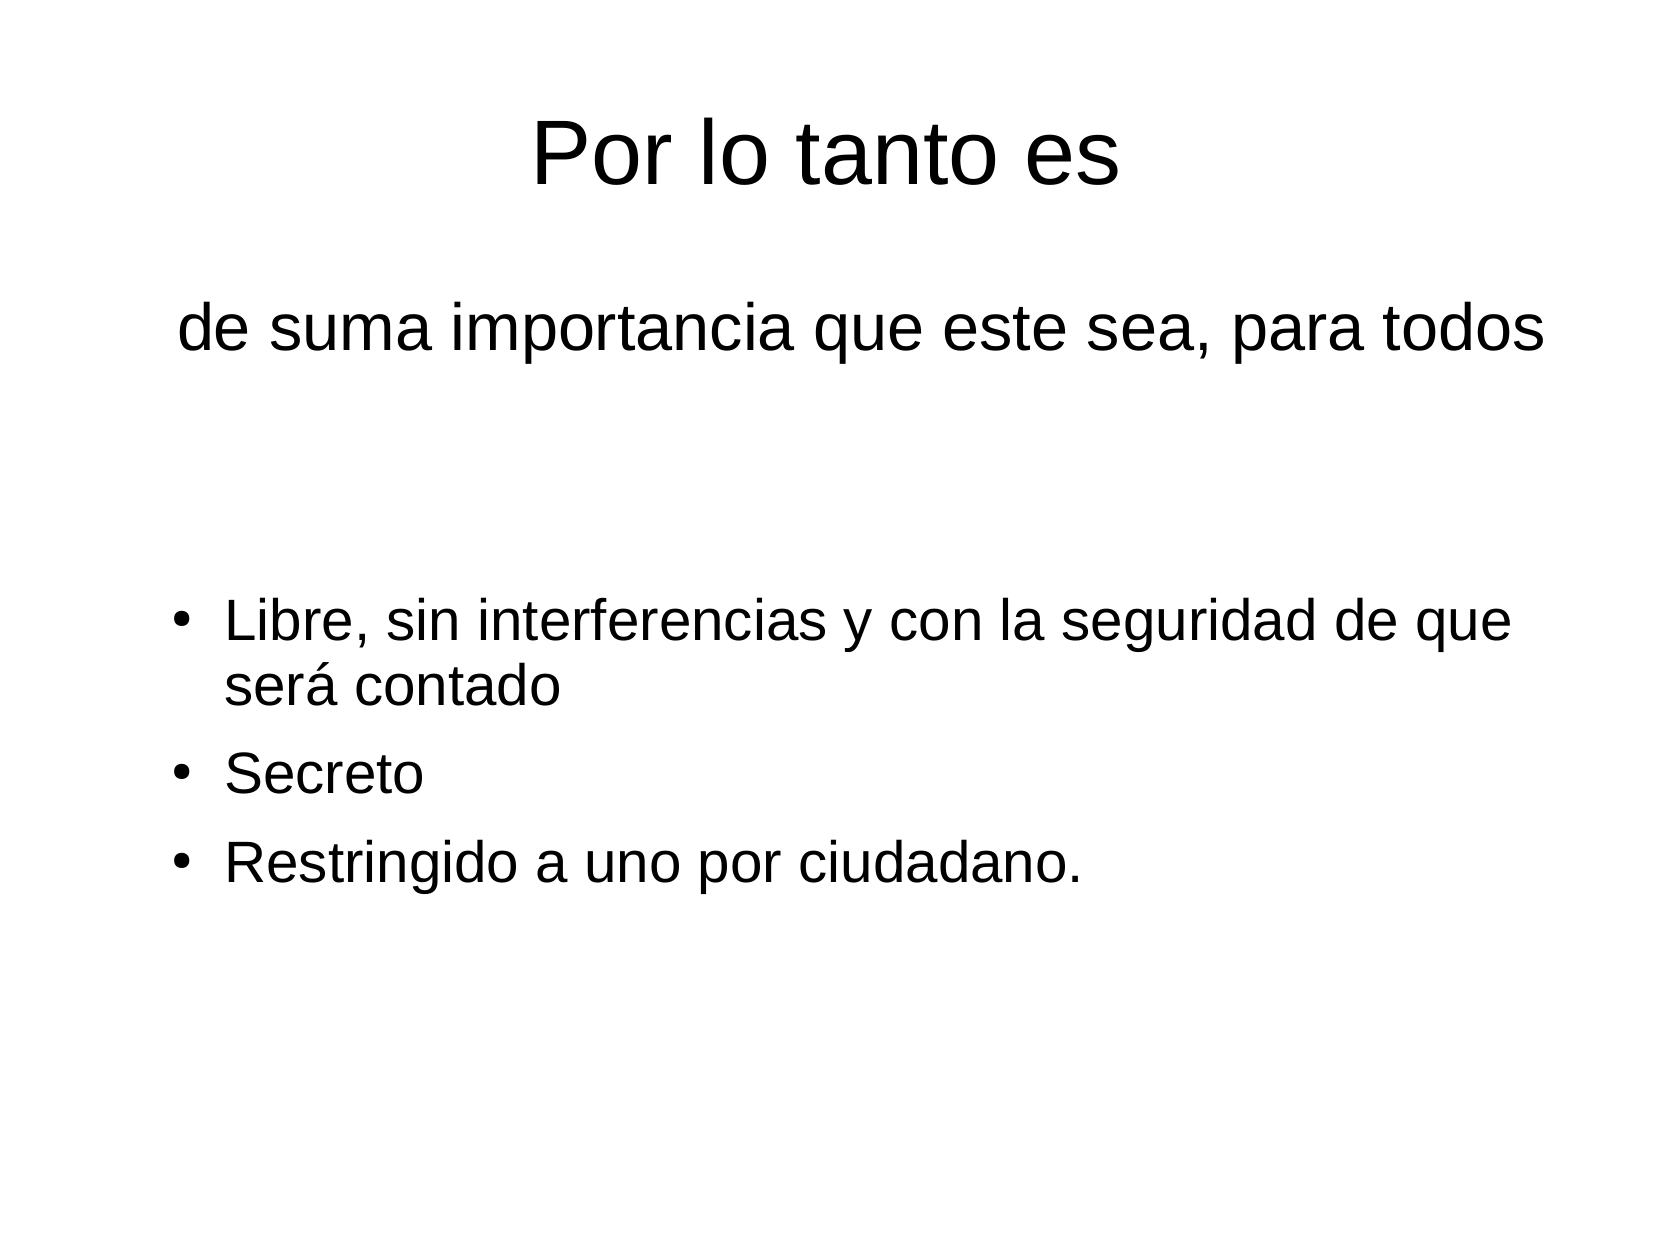

# Por lo tanto es
de suma importancia que este sea, para todos
Libre, sin interferencias y con la seguridad de que será contado
Secreto
Restringido a uno por ciudadano.